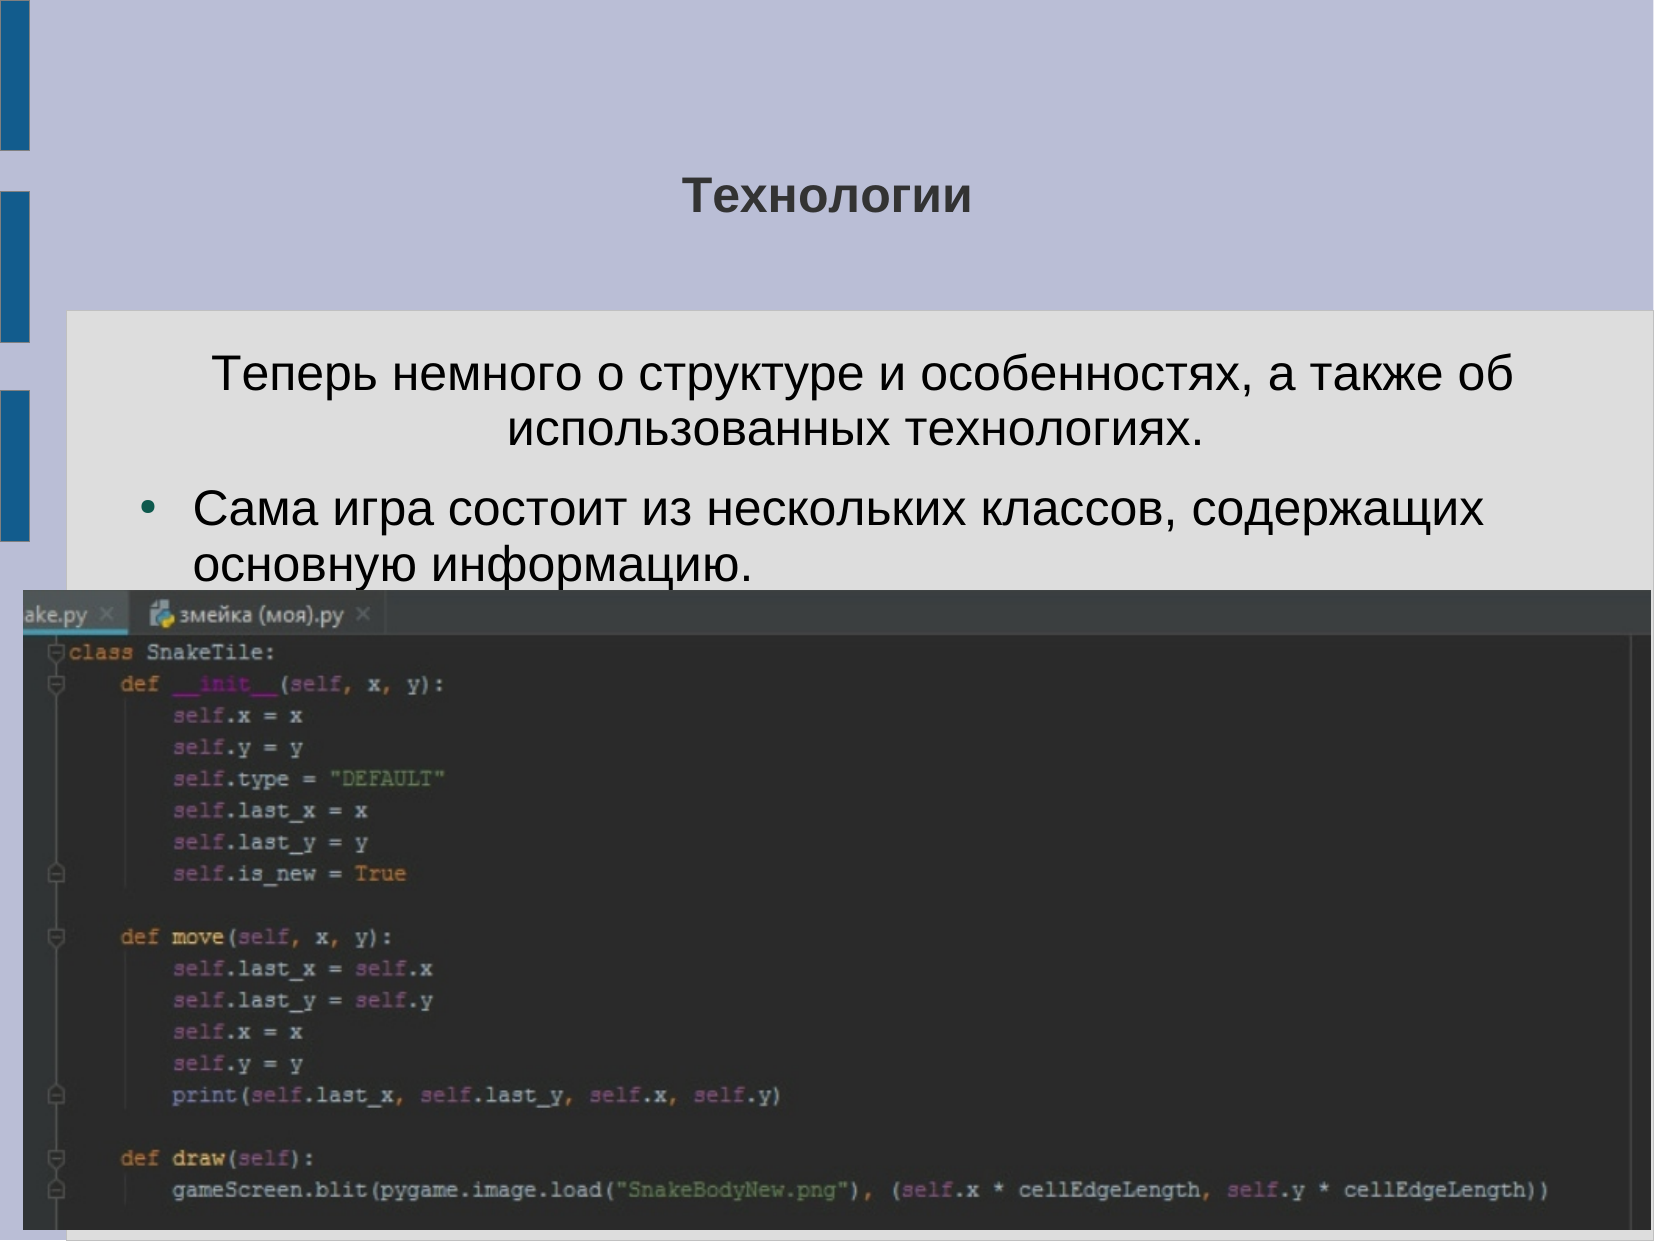

# Технологии
Теперь немного о структуре и особенностях, а также об использованных технологиях.
Сама игра состоит из нескольких классов, содержащих основную информацию.